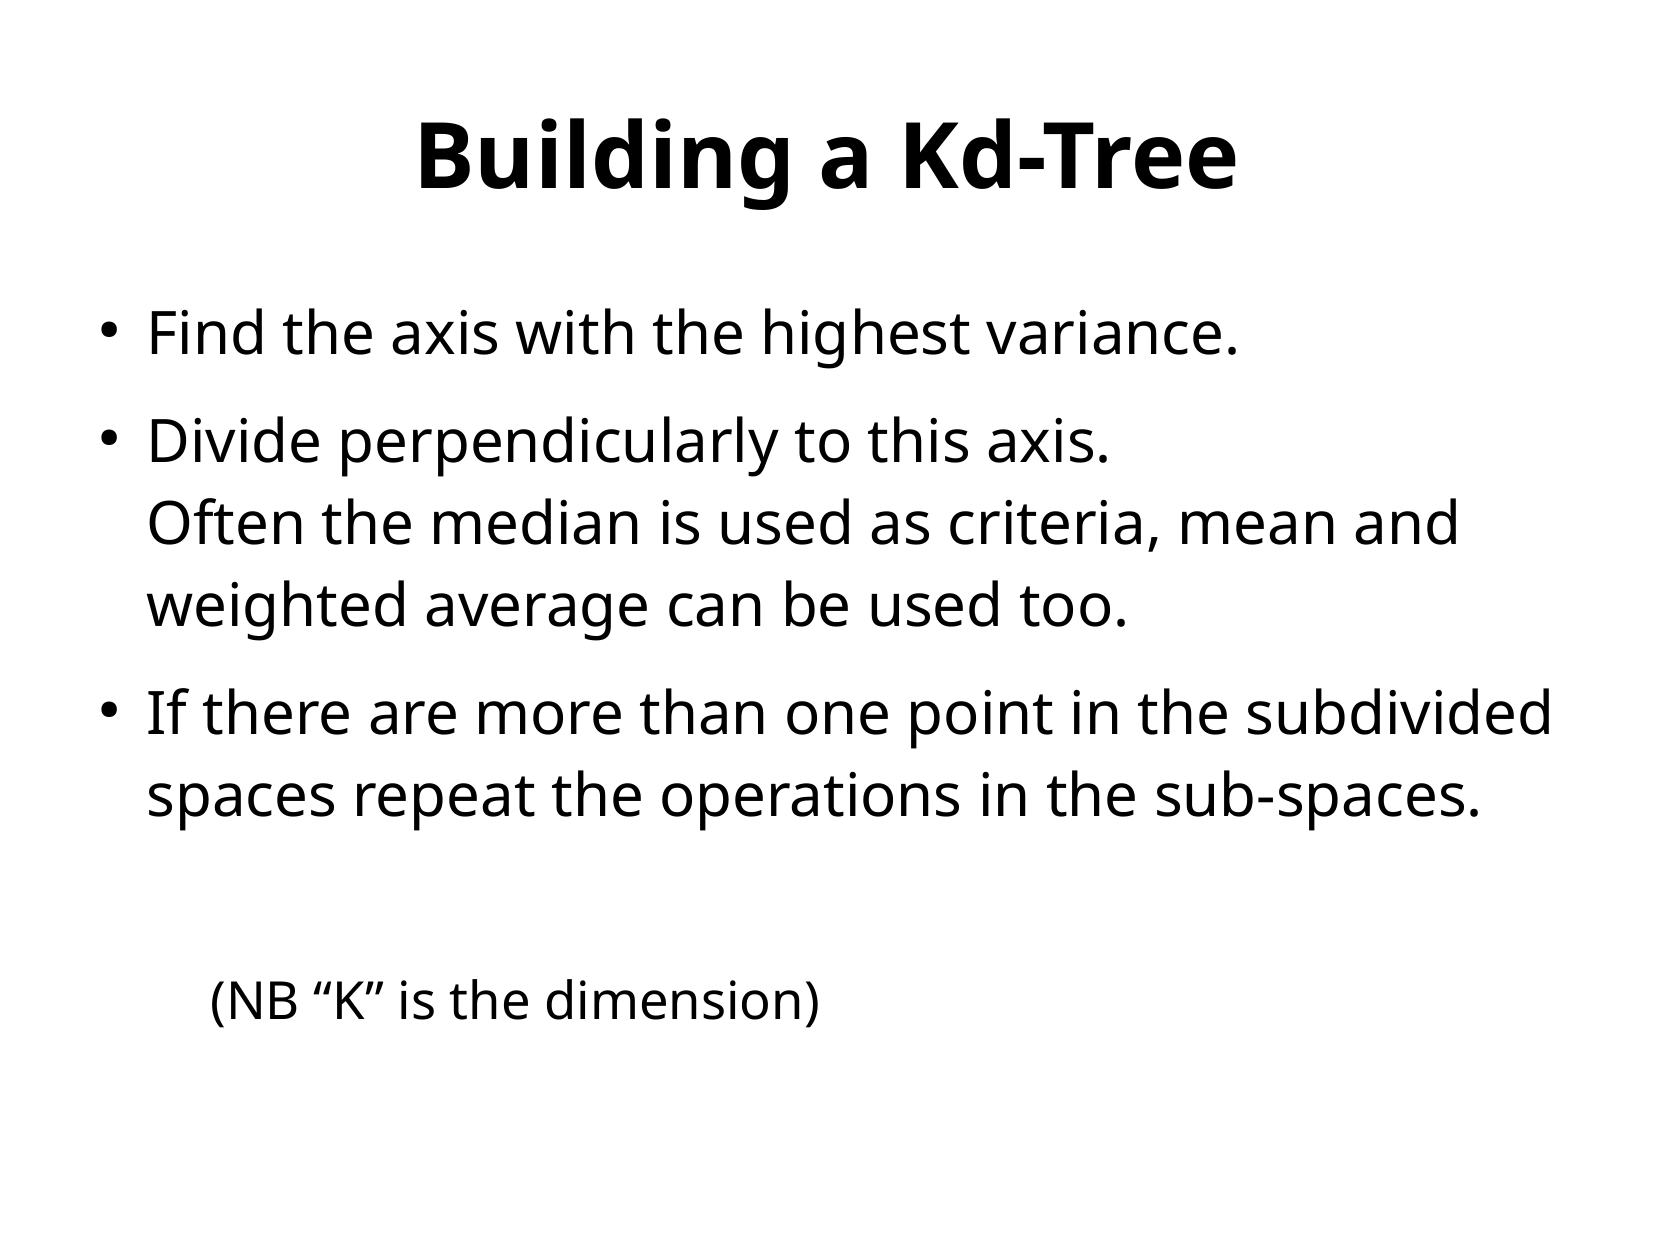

# Building a Kd-Tree
Find the axis with the highest variance.
Divide perpendicularly to this axis.
Often the median is used as criteria, mean and weighted average can be used too.
If there are more than one point in the subdivided spaces repeat the operations in the sub-spaces.
(NB “K” is the dimension)